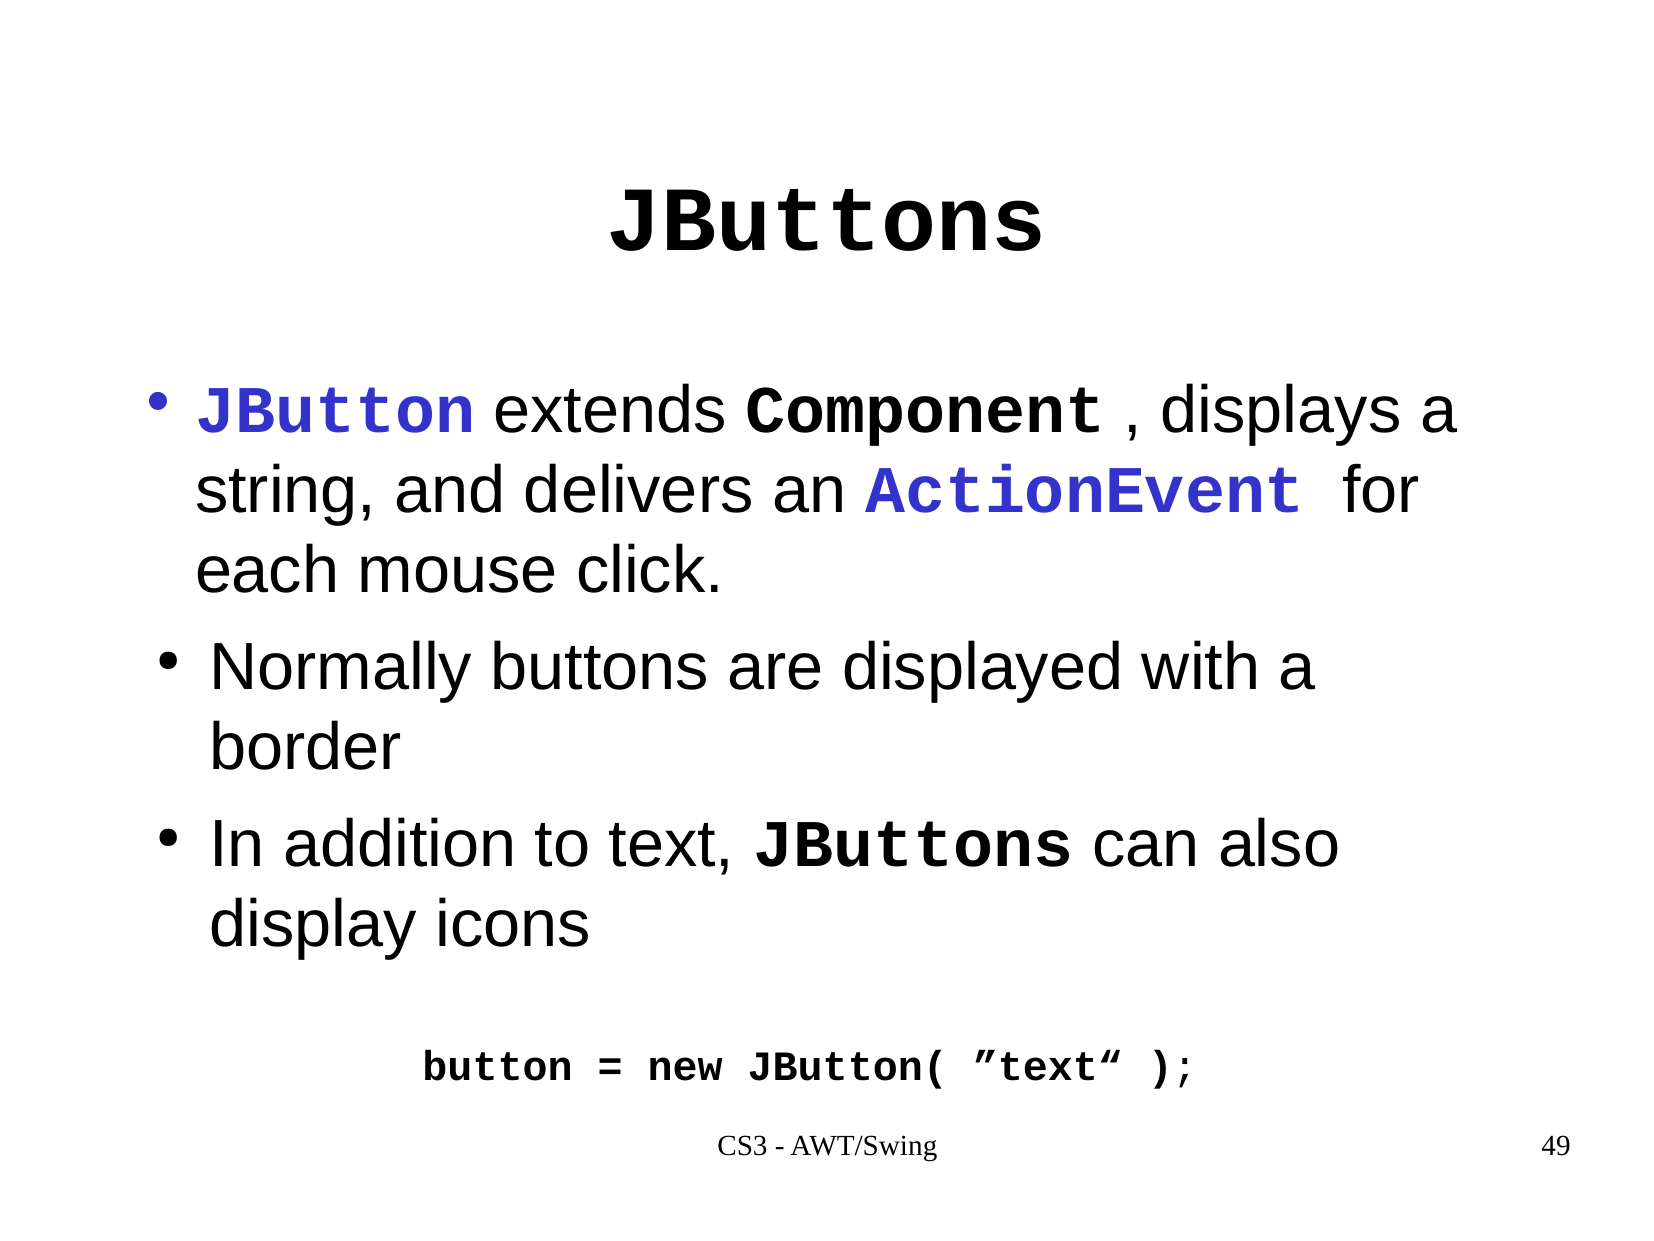

# JButtons
JButton extends Component , displays a string, and delivers an ActionEvent for each mouse click.
Normally buttons are displayed with a border
In addition to text, JButtons can also display icons
button = new JButton( ”text“ );
CS3 - AWT/Swing
49